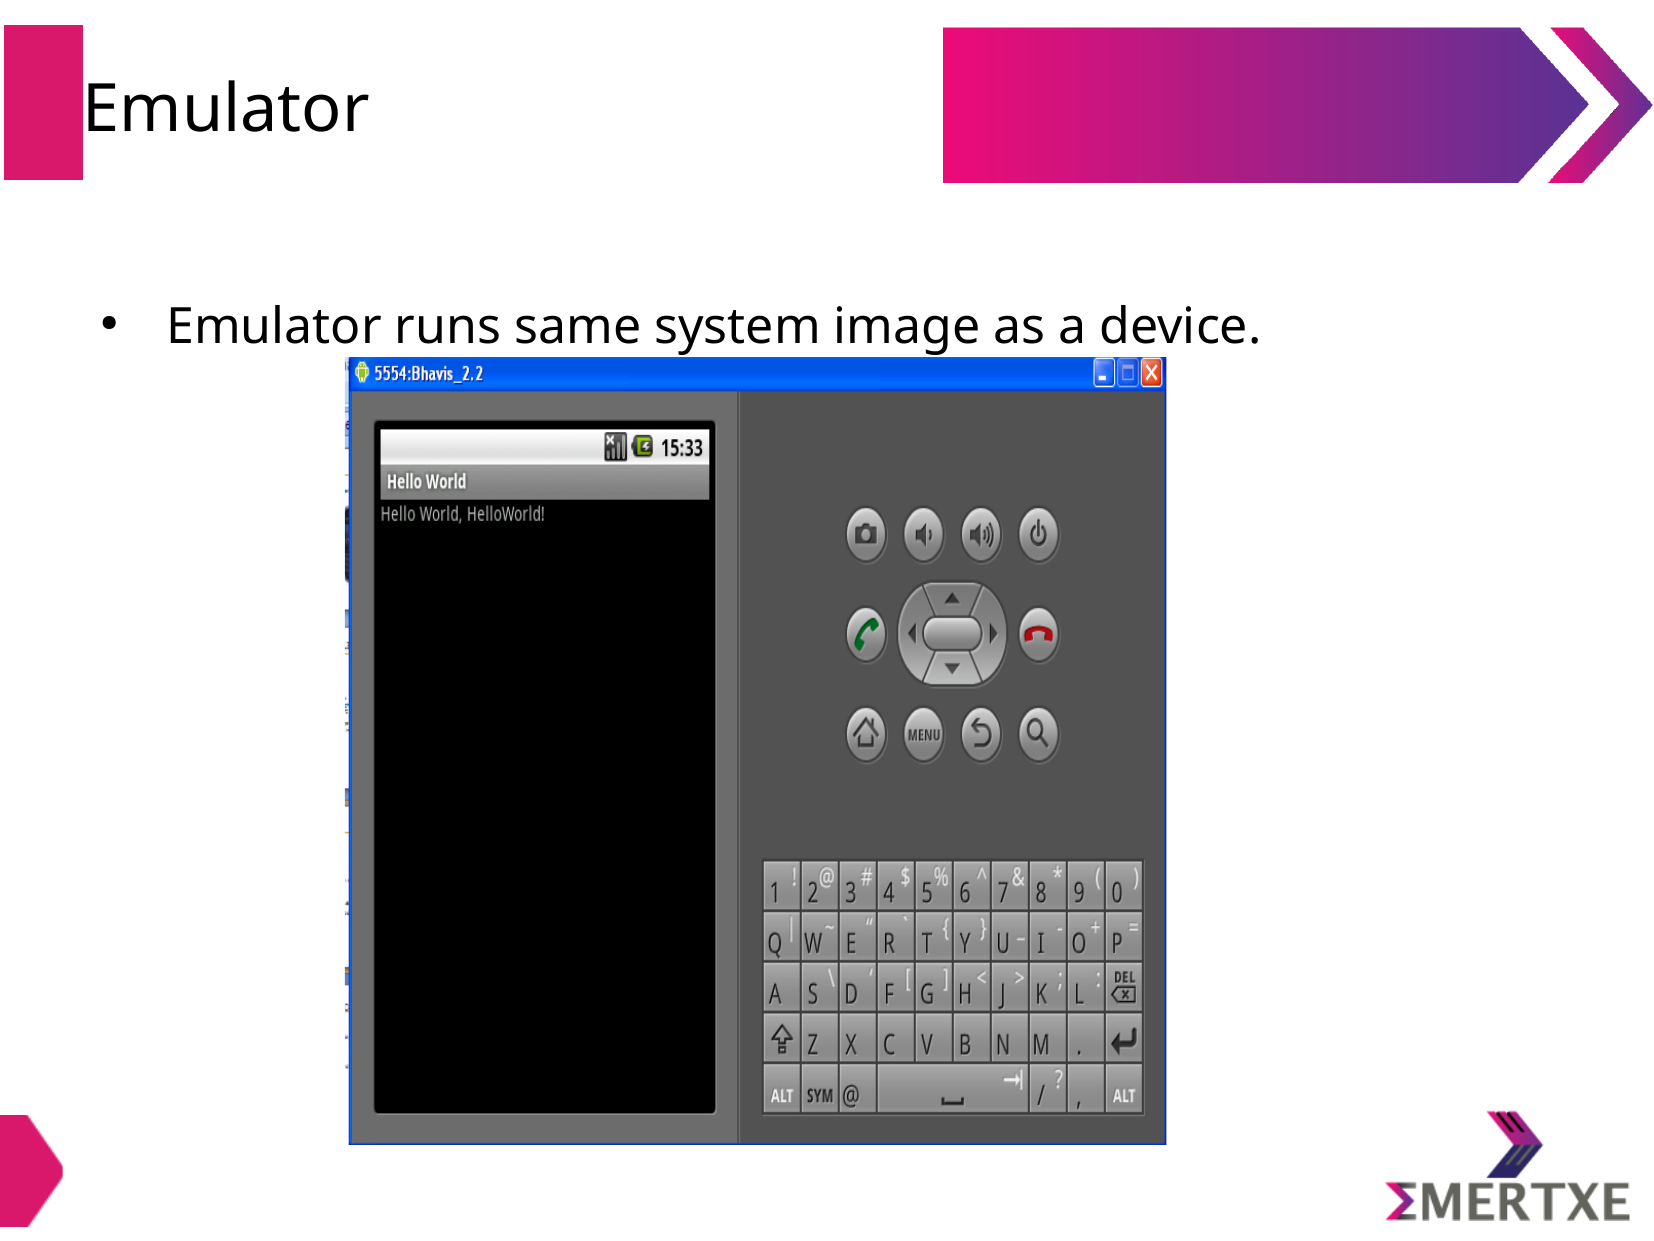

# Emulator
 Emulator runs same system image as a device.